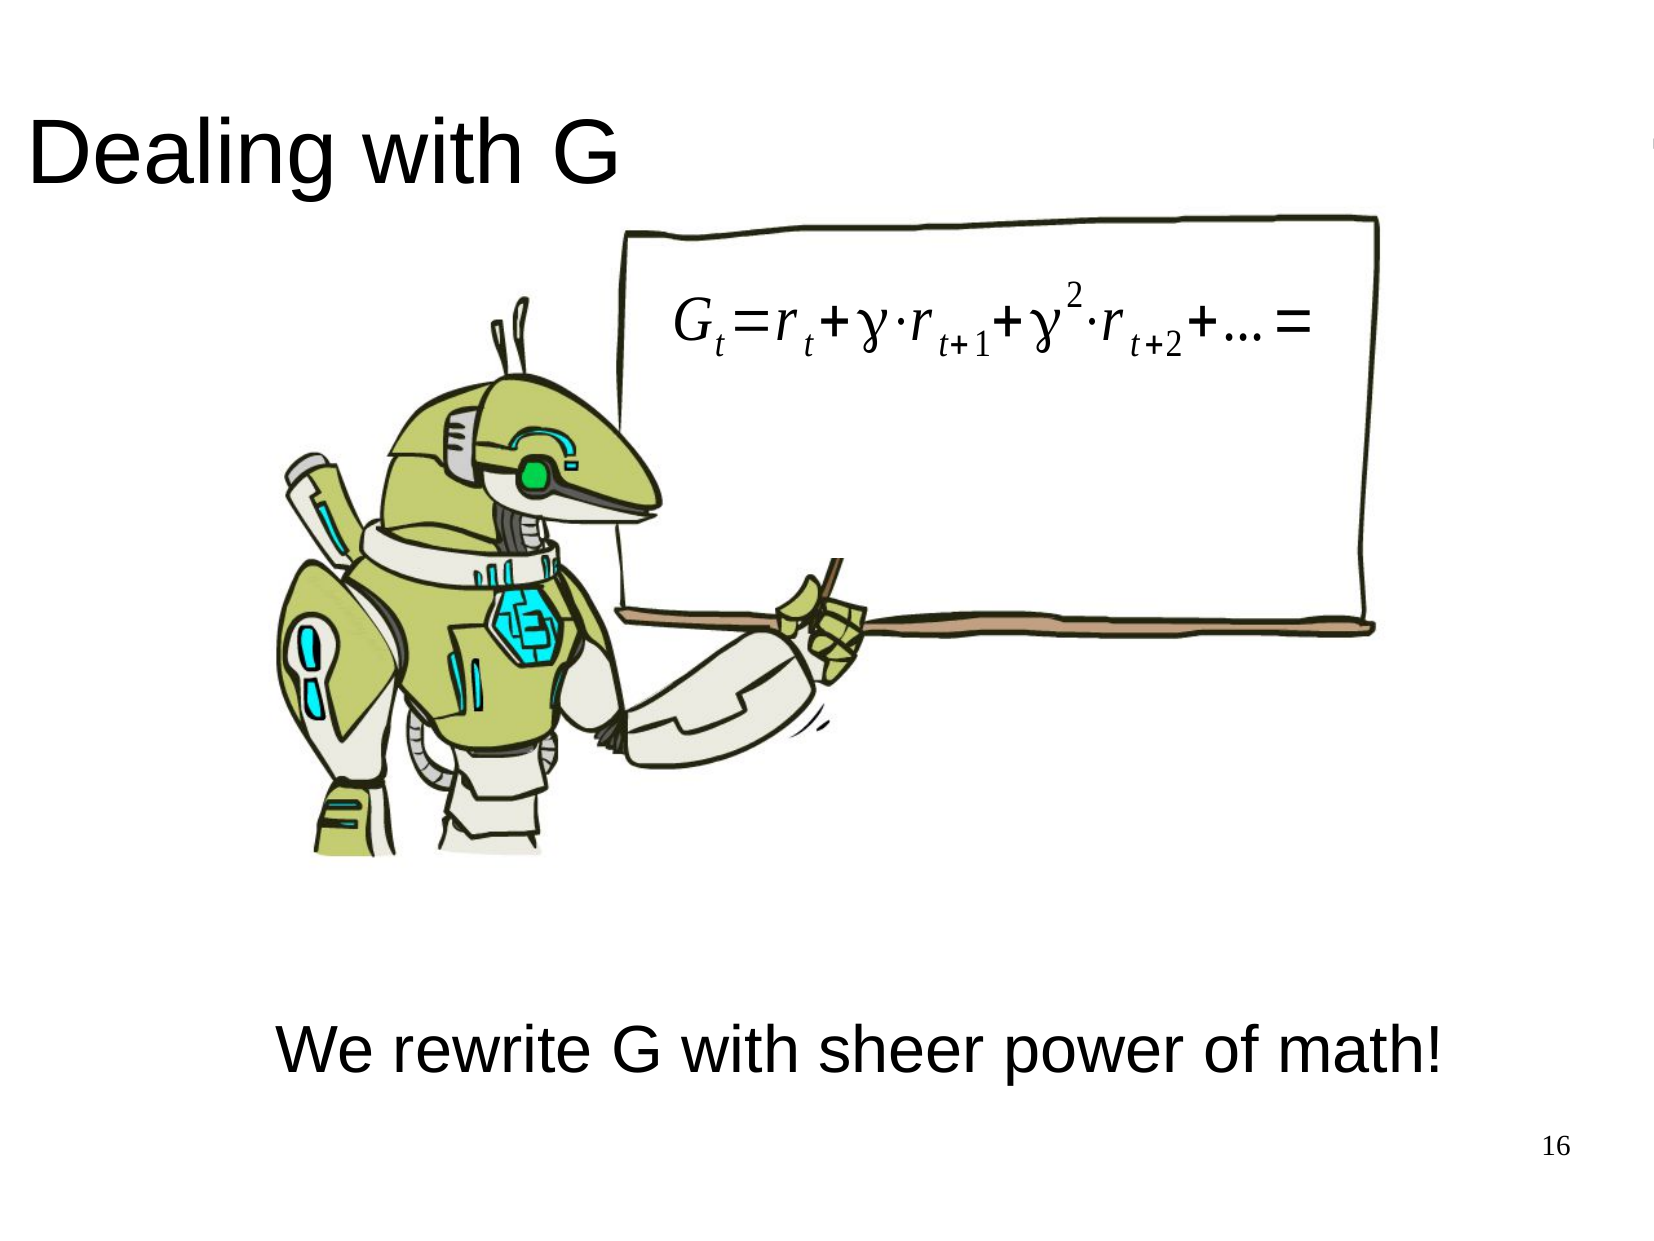

#
Dealing with G
=
We rewrite G with sheer power of math!
16